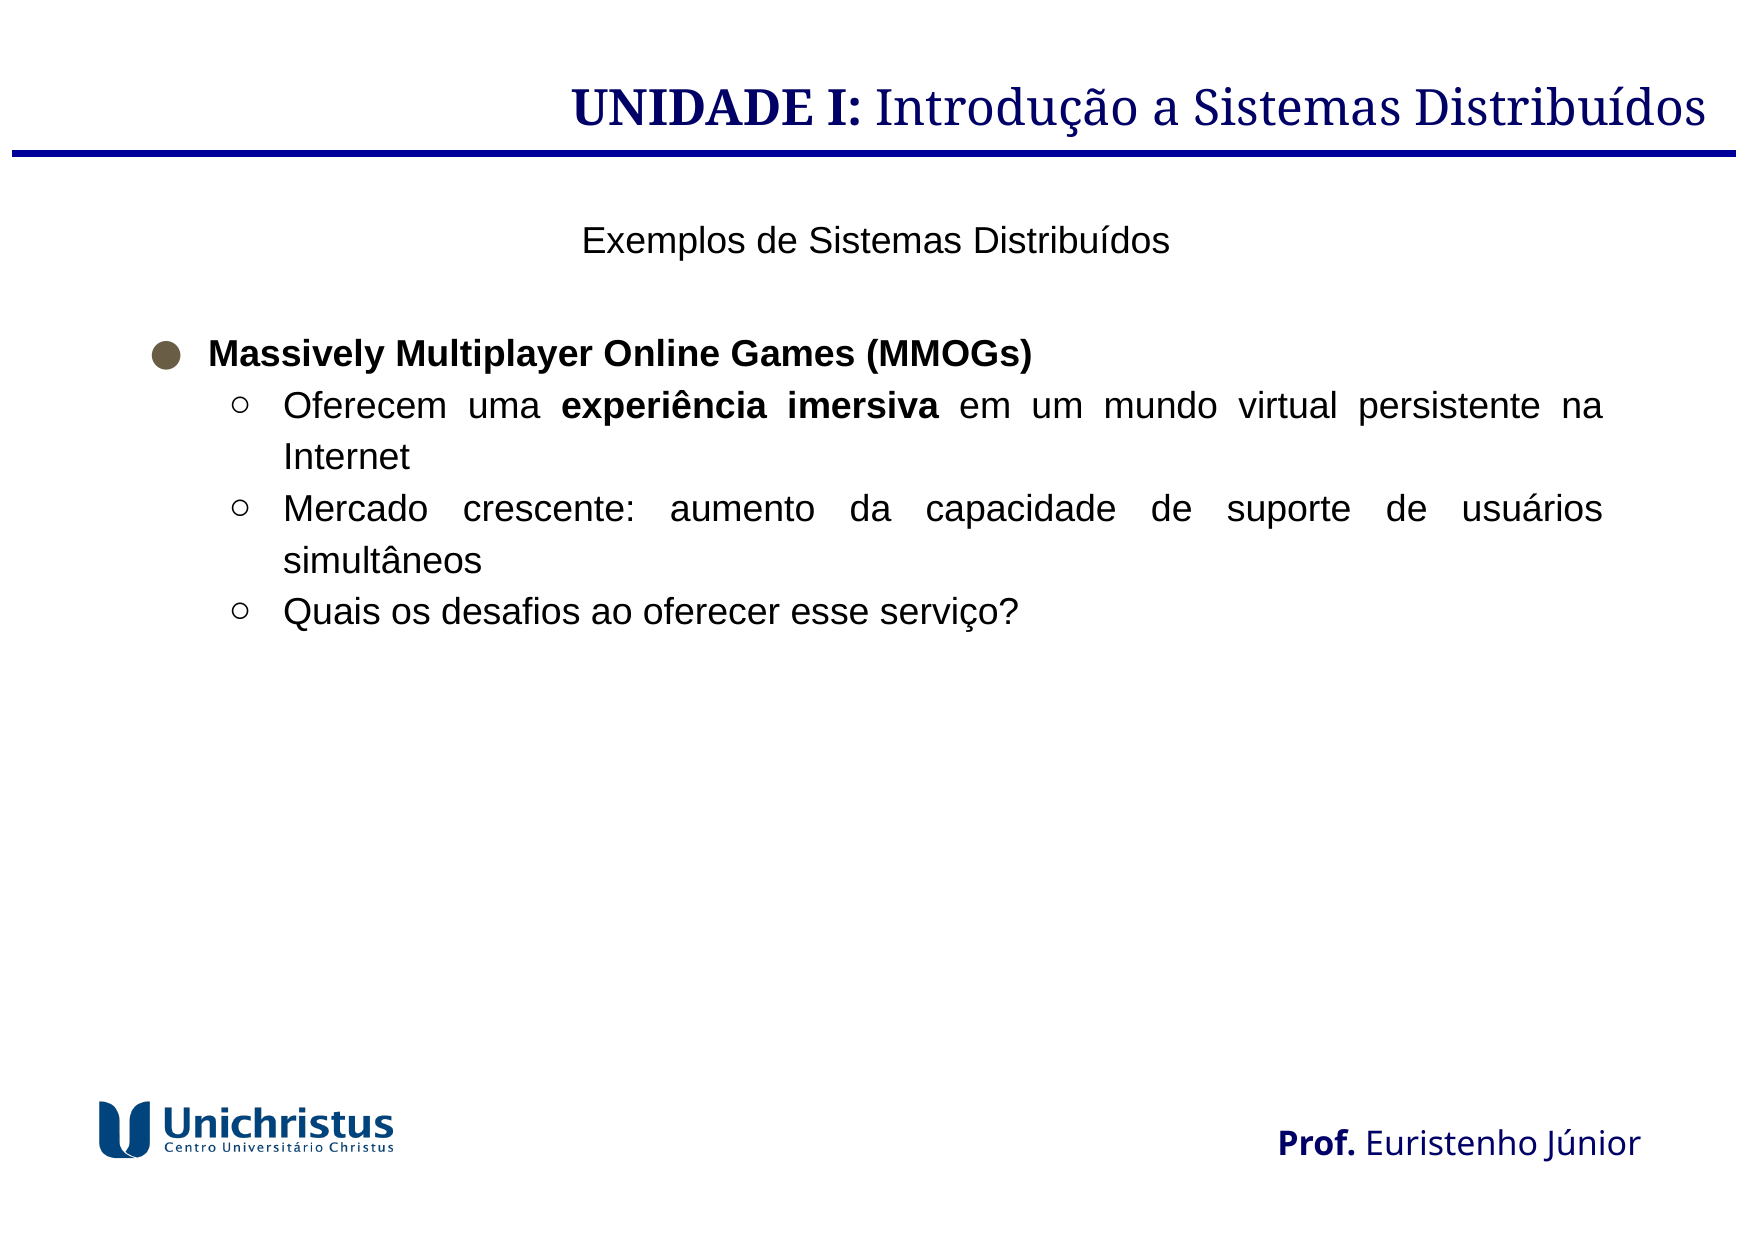

UNIDADE I: Introdução a Sistemas Distribuídos
# Exemplos de Sistemas Distribuídos
Massively Multiplayer Online Games (MMOGs)
Oferecem uma experiência imersiva em um mundo virtual persistente na Internet
Mercado crescente: aumento da capacidade de suporte de usuários simultâneos
Quais os desafios ao oferecer esse serviço?
Prof. Euristenho Júnior